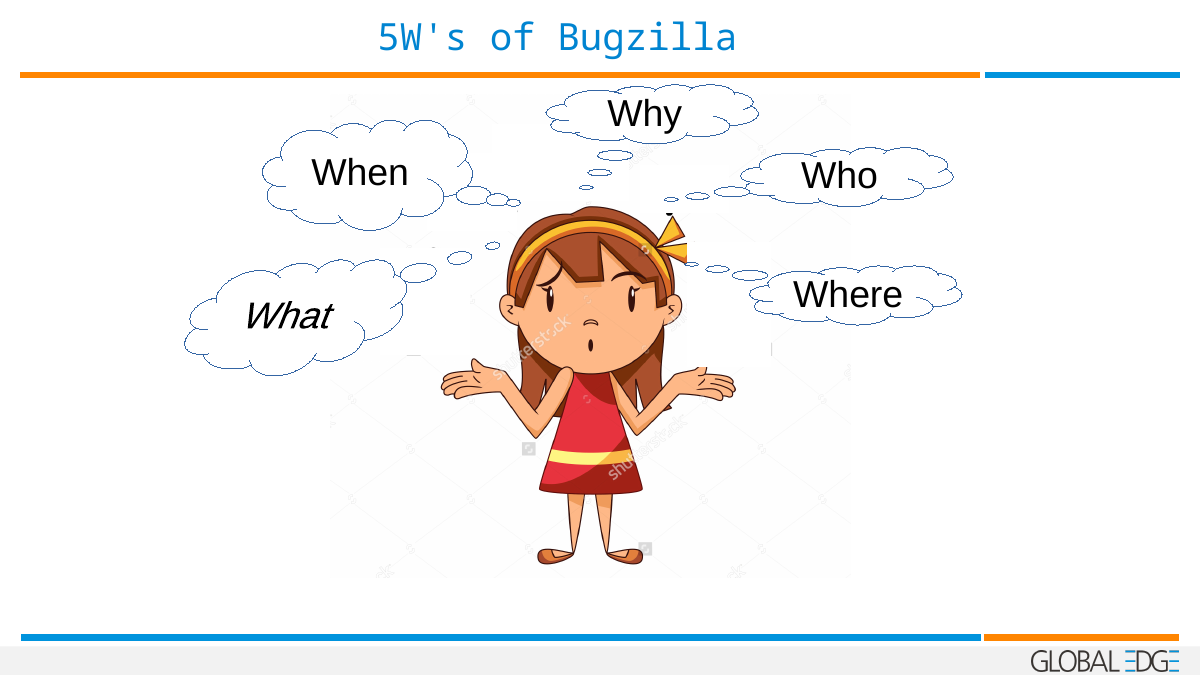

5W's of Bugzilla
Why
#
When
Who
What
Where